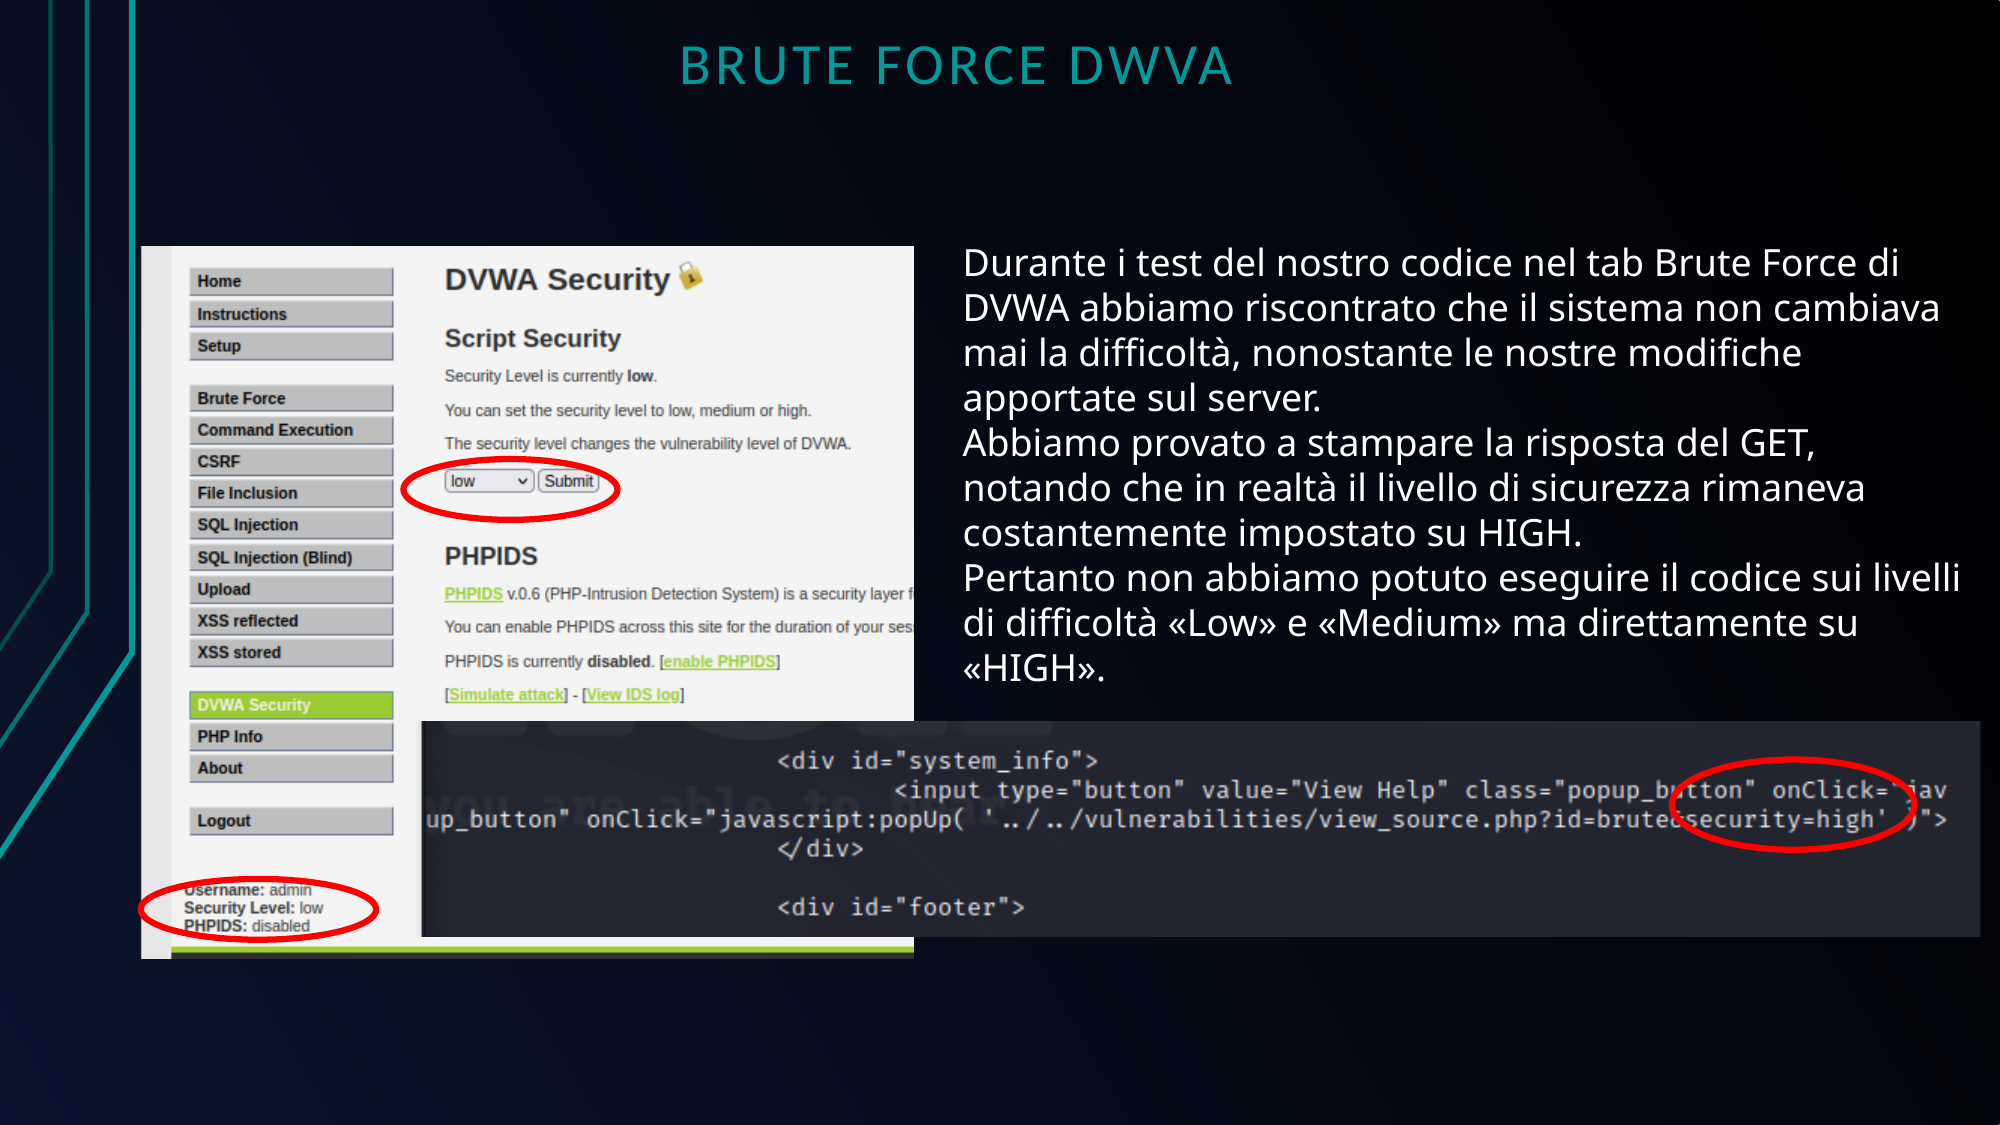

# Brute force DWVA
Durante i test del nostro codice nel tab Brute Force di DVWA abbiamo riscontrato che il sistema non cambiava mai la difficoltà, nonostante le nostre modifiche apportate sul server.
Abbiamo provato a stampare la risposta del GET, notando che in realtà il livello di sicurezza rimaneva costantemente impostato su HIGH.
Pertanto non abbiamo potuto eseguire il codice sui livelli di difficoltà «Low» e «Medium» ma direttamente su «HIGH».